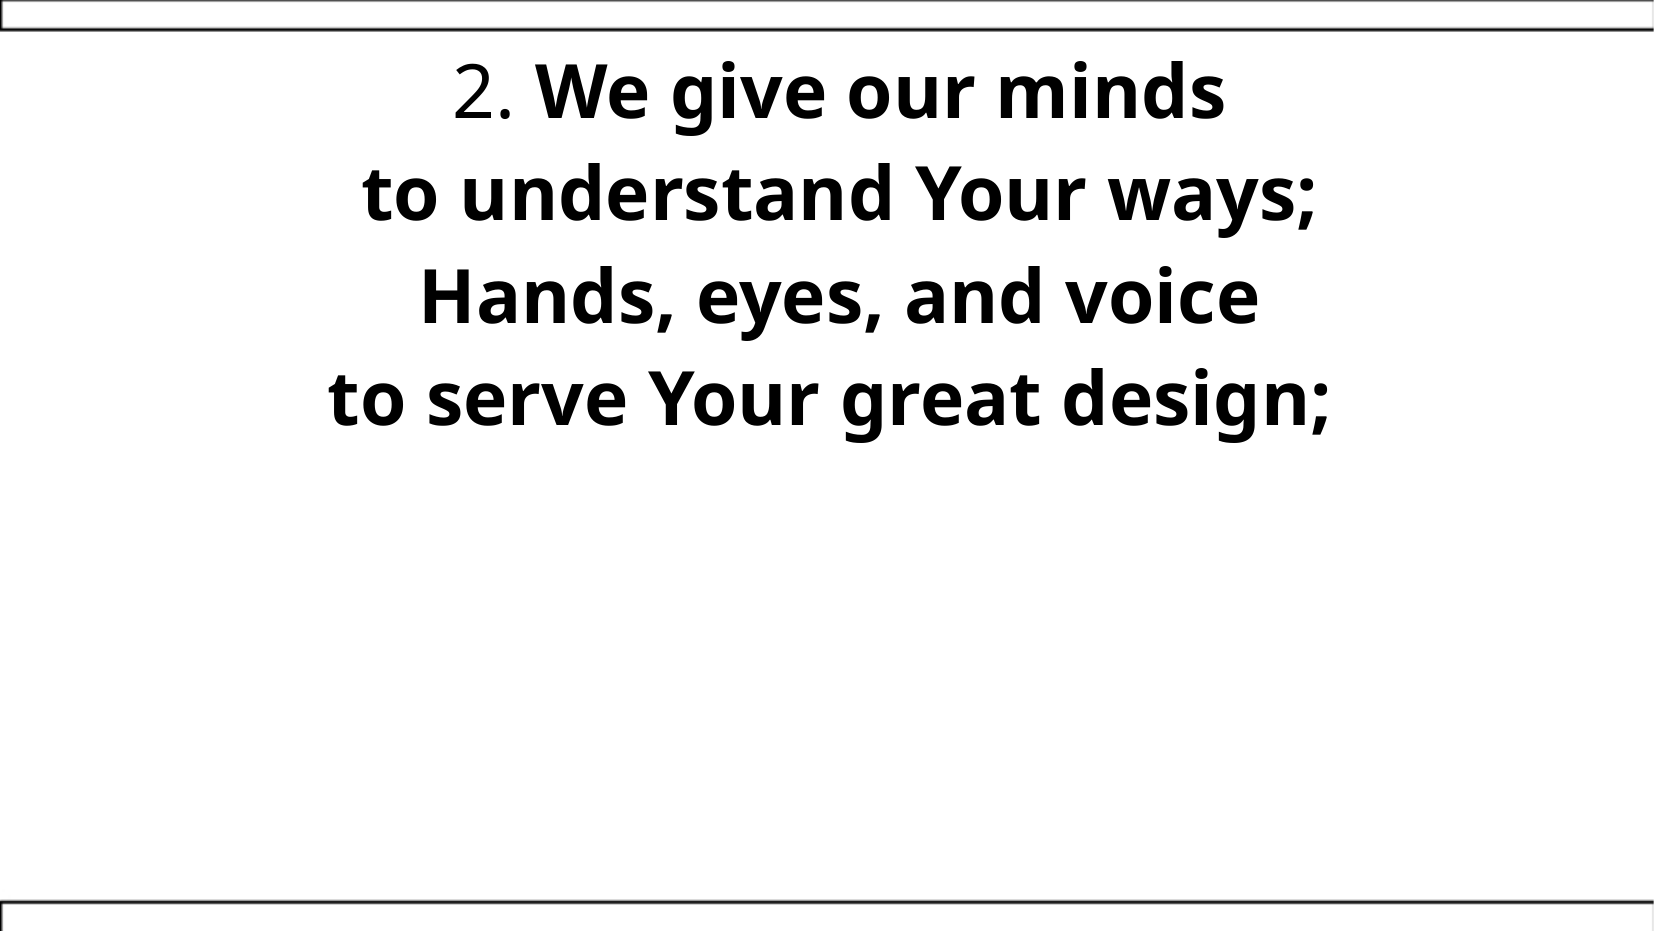

2. We give our minds
to understand Your ways;
Hands, eyes, and voice
to serve Your great design;